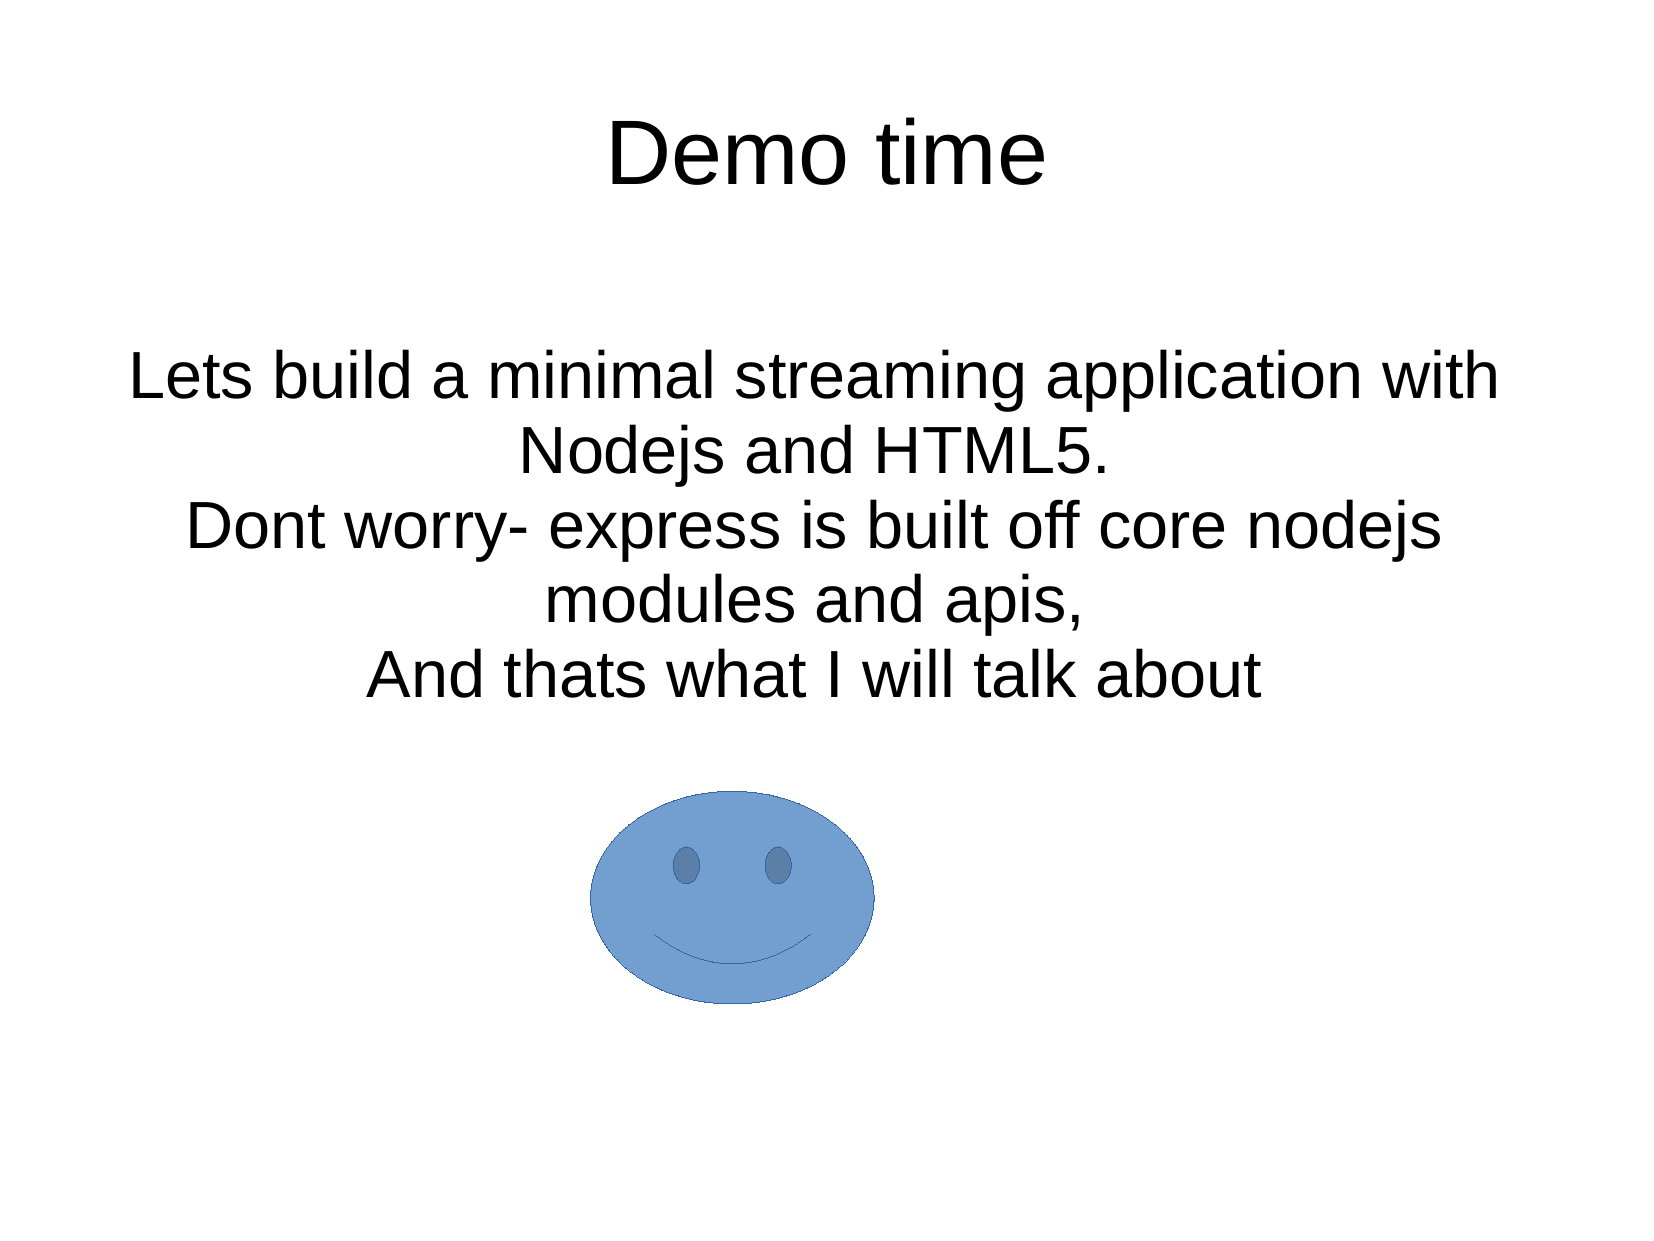

# Demo time
Lets build a minimal streaming application with Nodejs and HTML5.
Dont worry- express is built off core nodejs modules and apis,
And thats what I will talk about